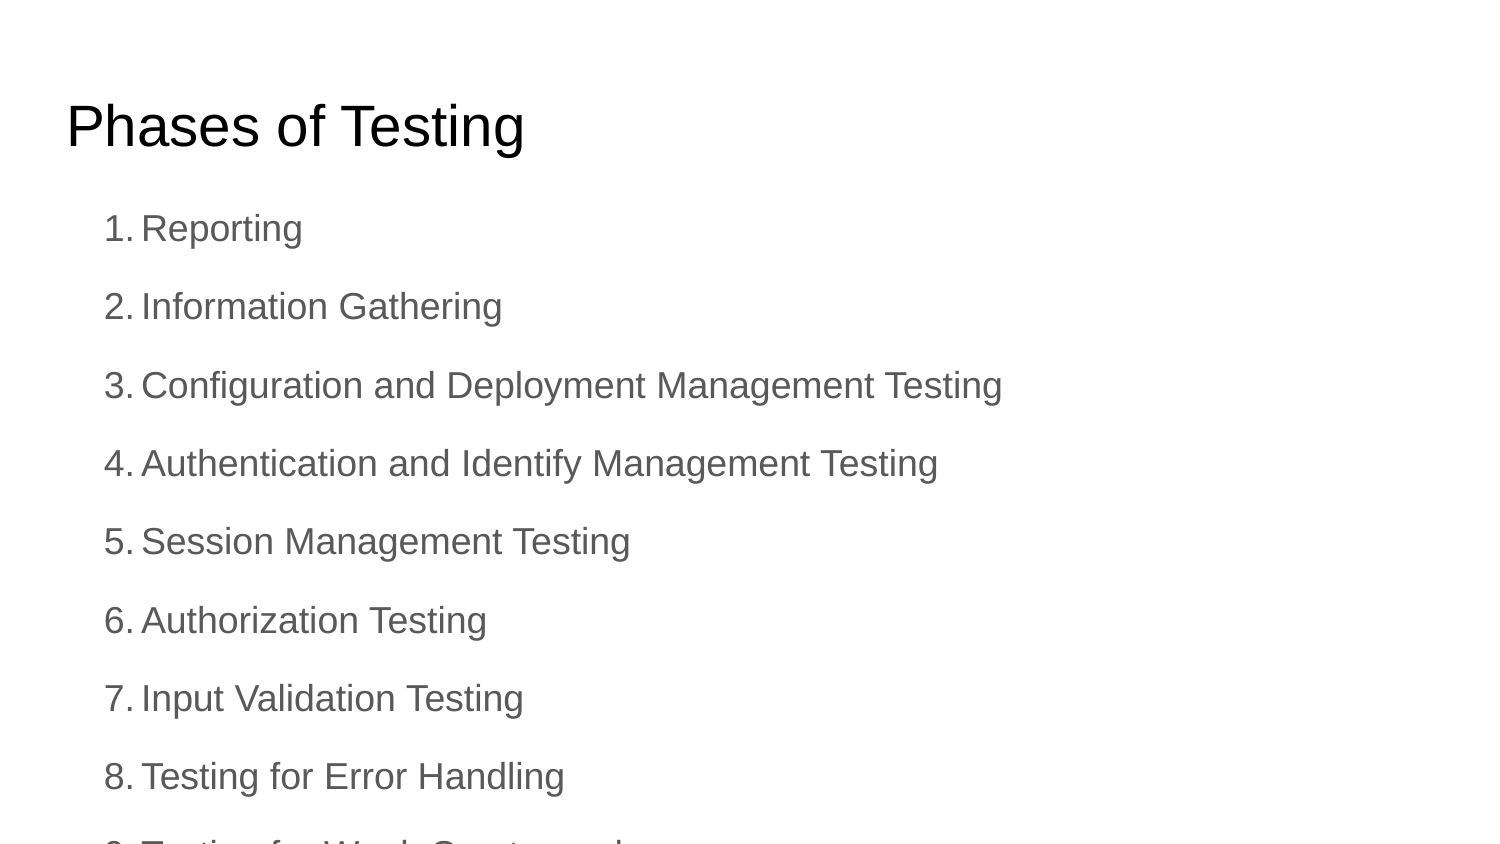

# Phases of Testing
Reporting
Information Gathering
Configuration and Deployment Management Testing
Authentication and Identify Management Testing
Session Management Testing
Authorization Testing
Input Validation Testing
Testing for Error Handling
Testing for Weak Cryptography
Client Side Testing
Business Logic Testing